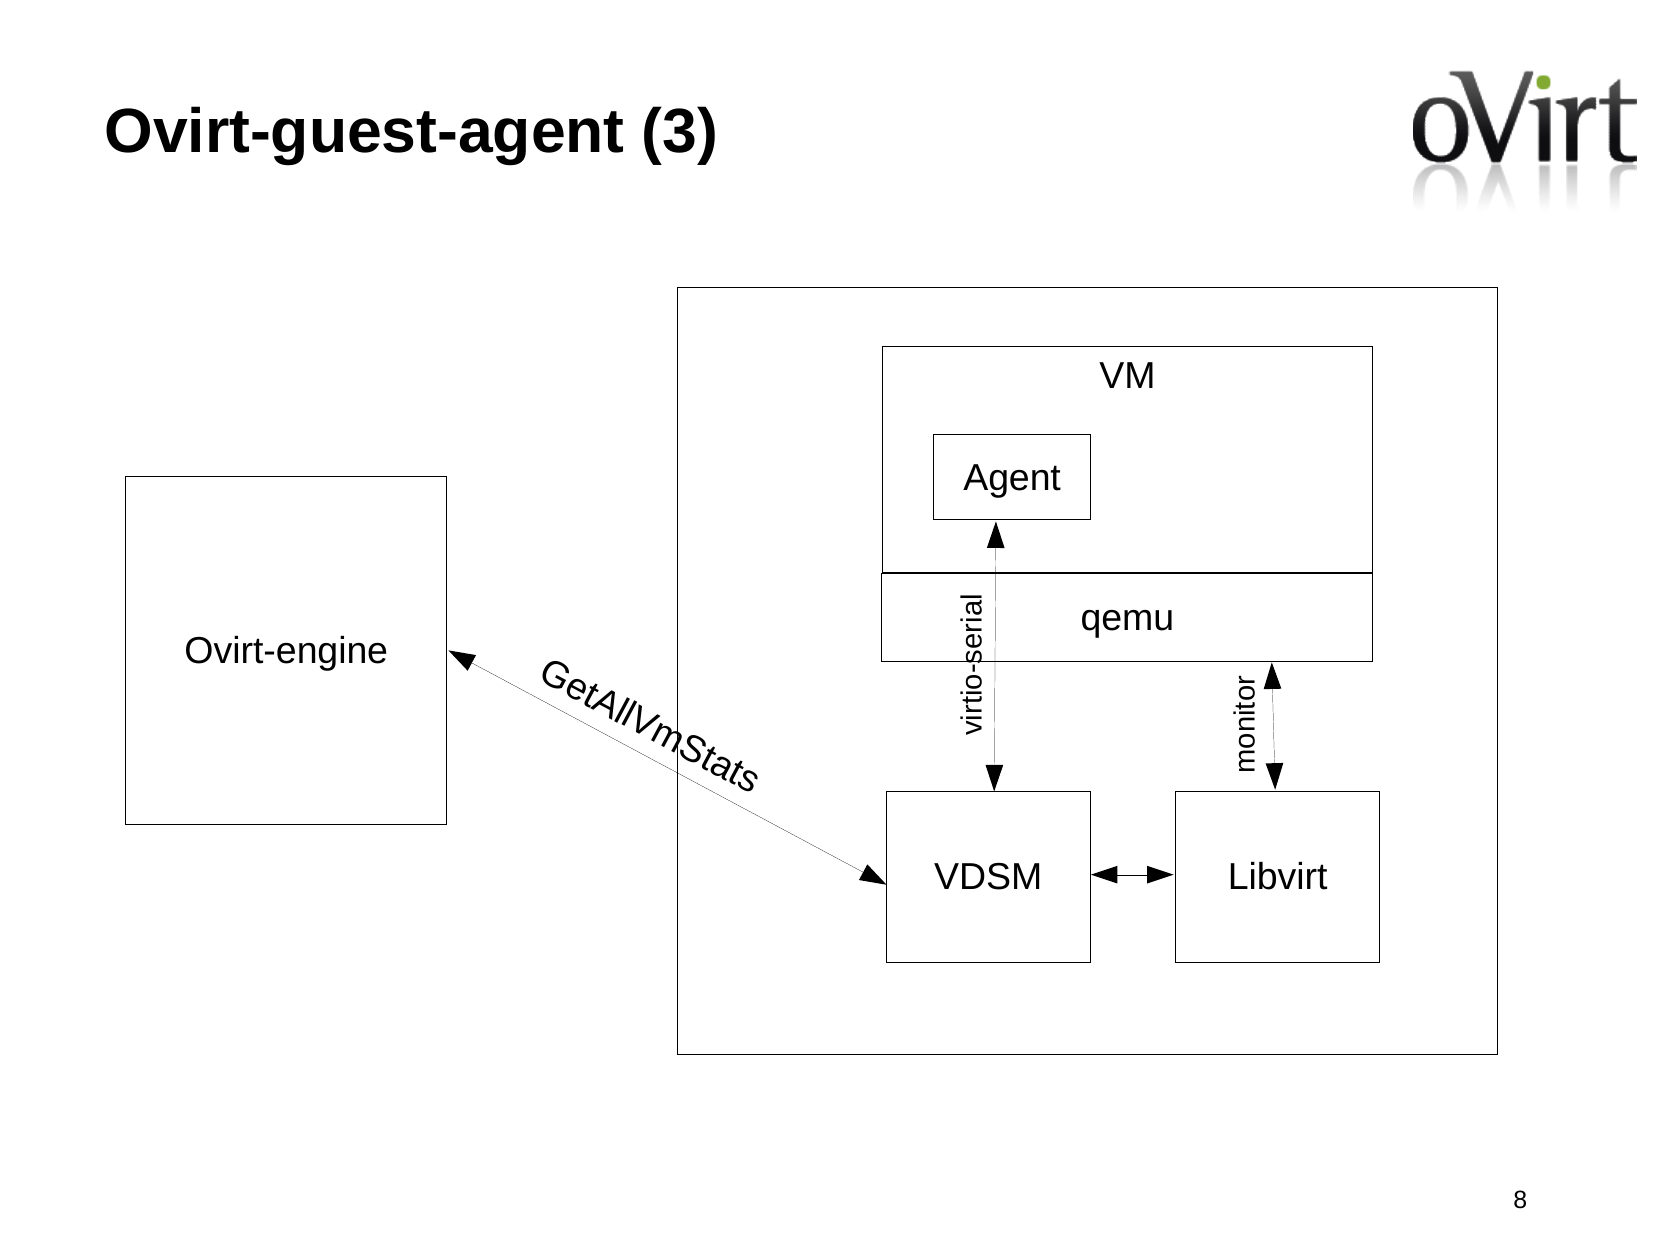

# Ovirt-guest-agent (3)
VM
Agent
Ovirt-engine
qemu
virtio-serial
monitor
GetAllVmStats
VDSM
Libvirt